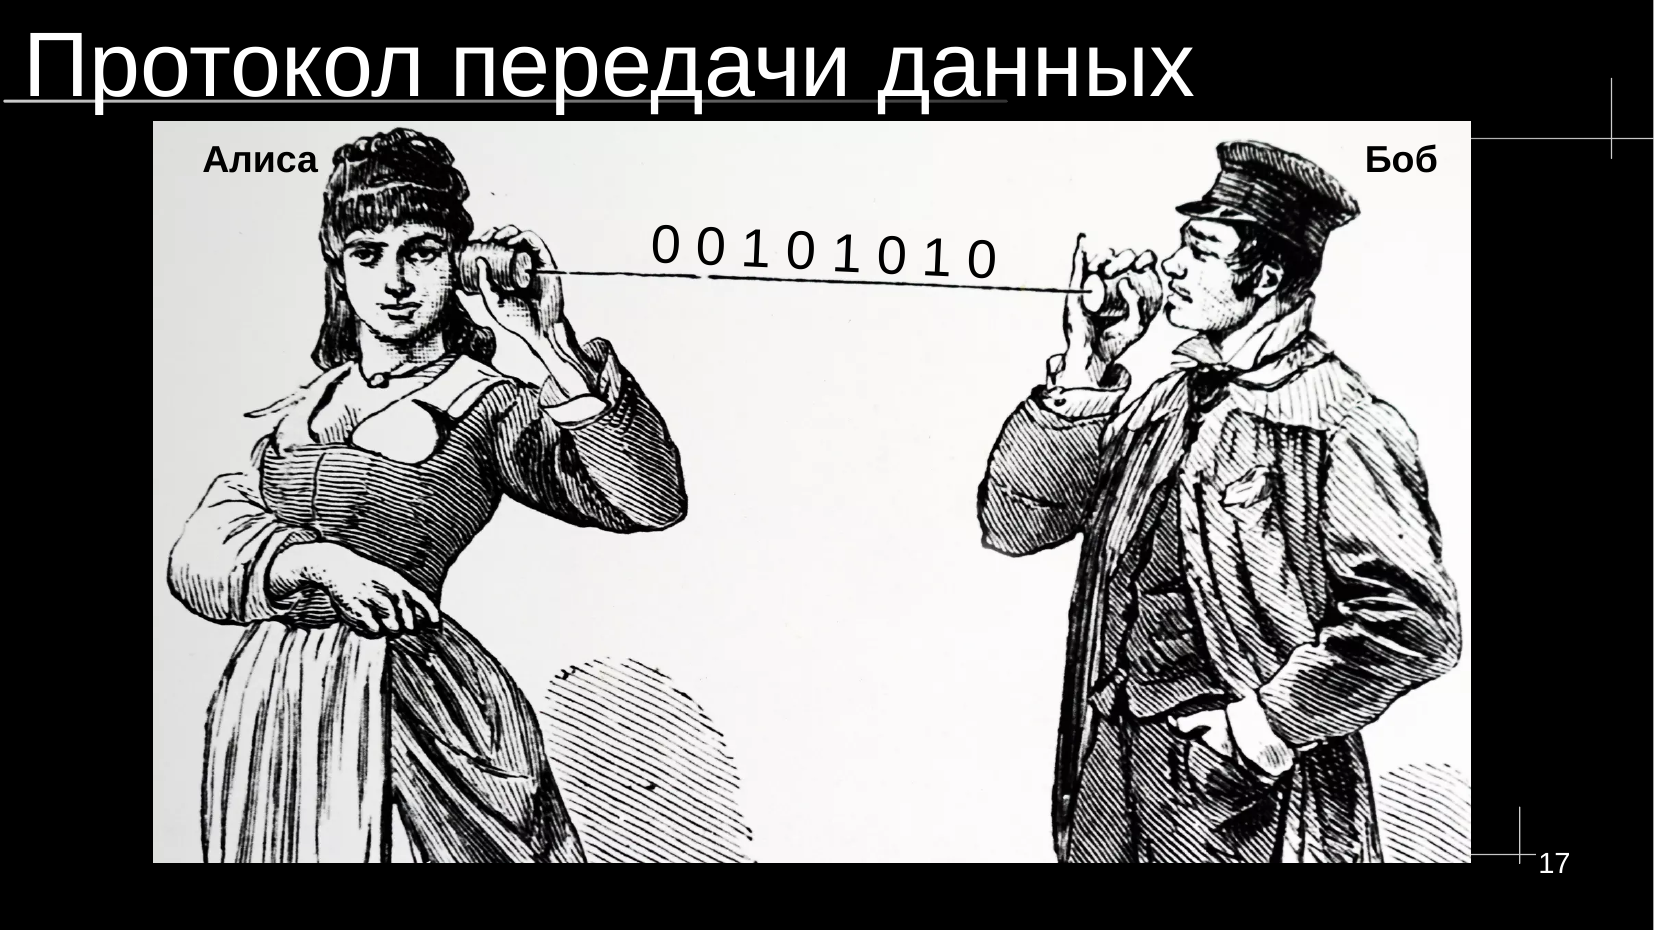

# Протокол передачи данных
Алиса
Боб
0 0 1 0 1 0 1 0
17